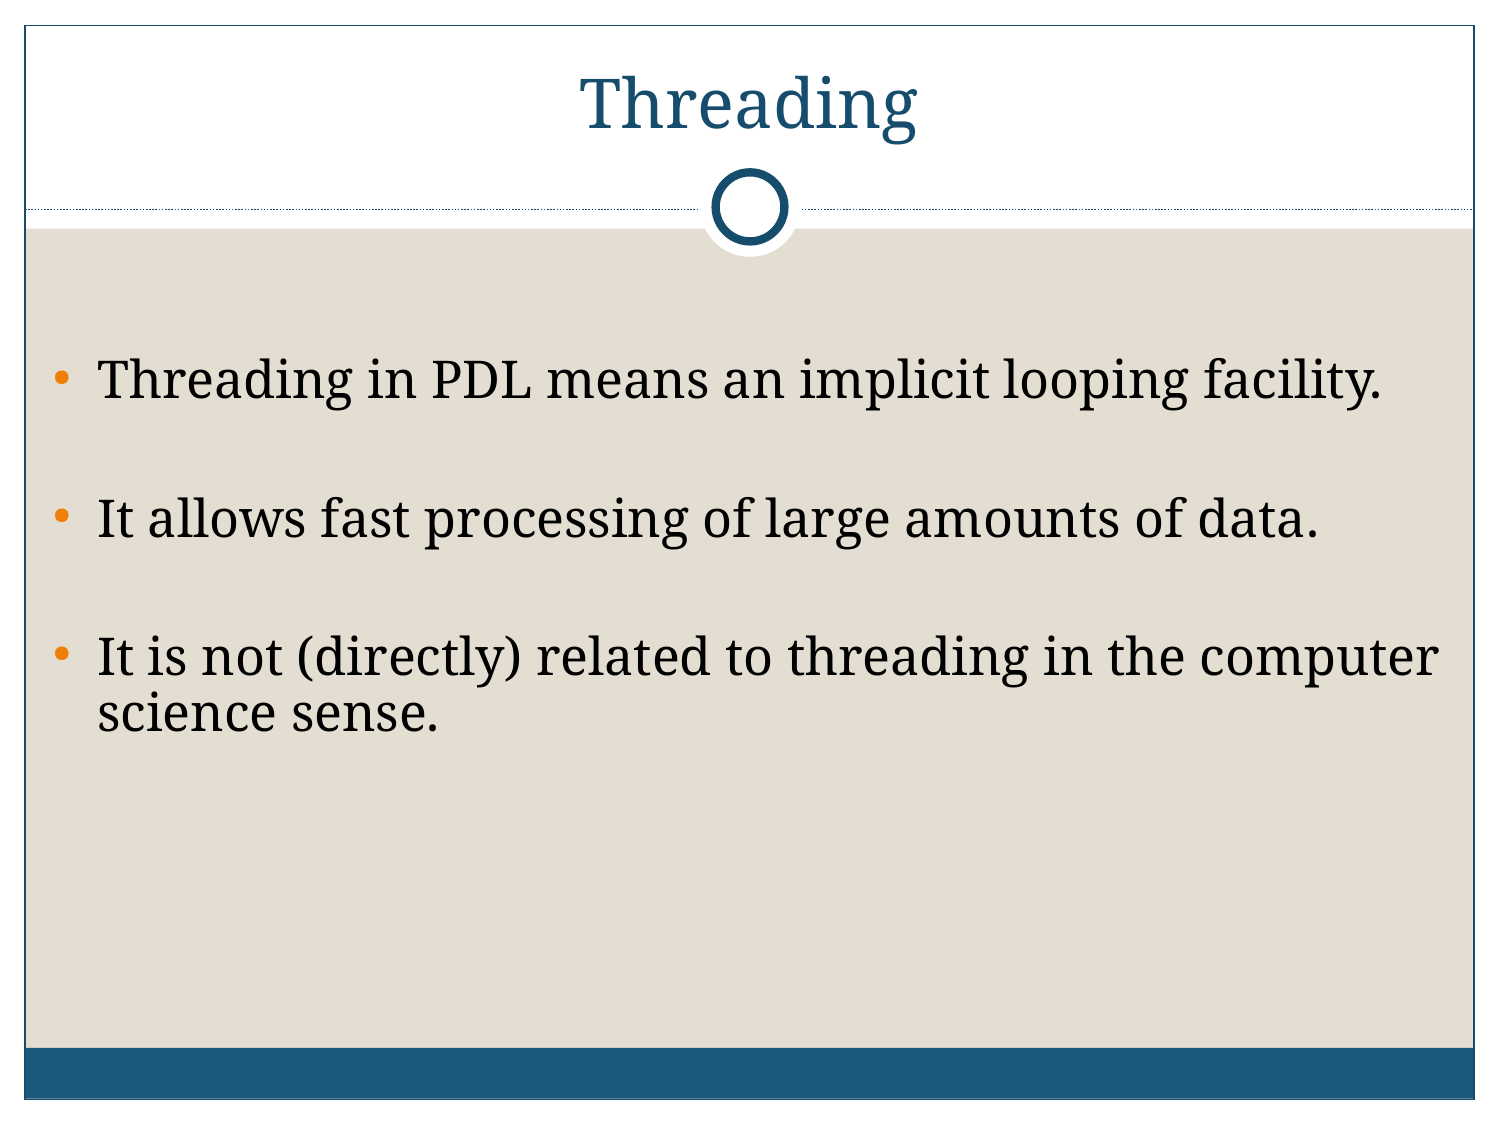

# Threading
Threading in PDL means an implicit looping facility.
It allows fast processing of large amounts of data.
It is not (directly) related to threading in the computer science sense.